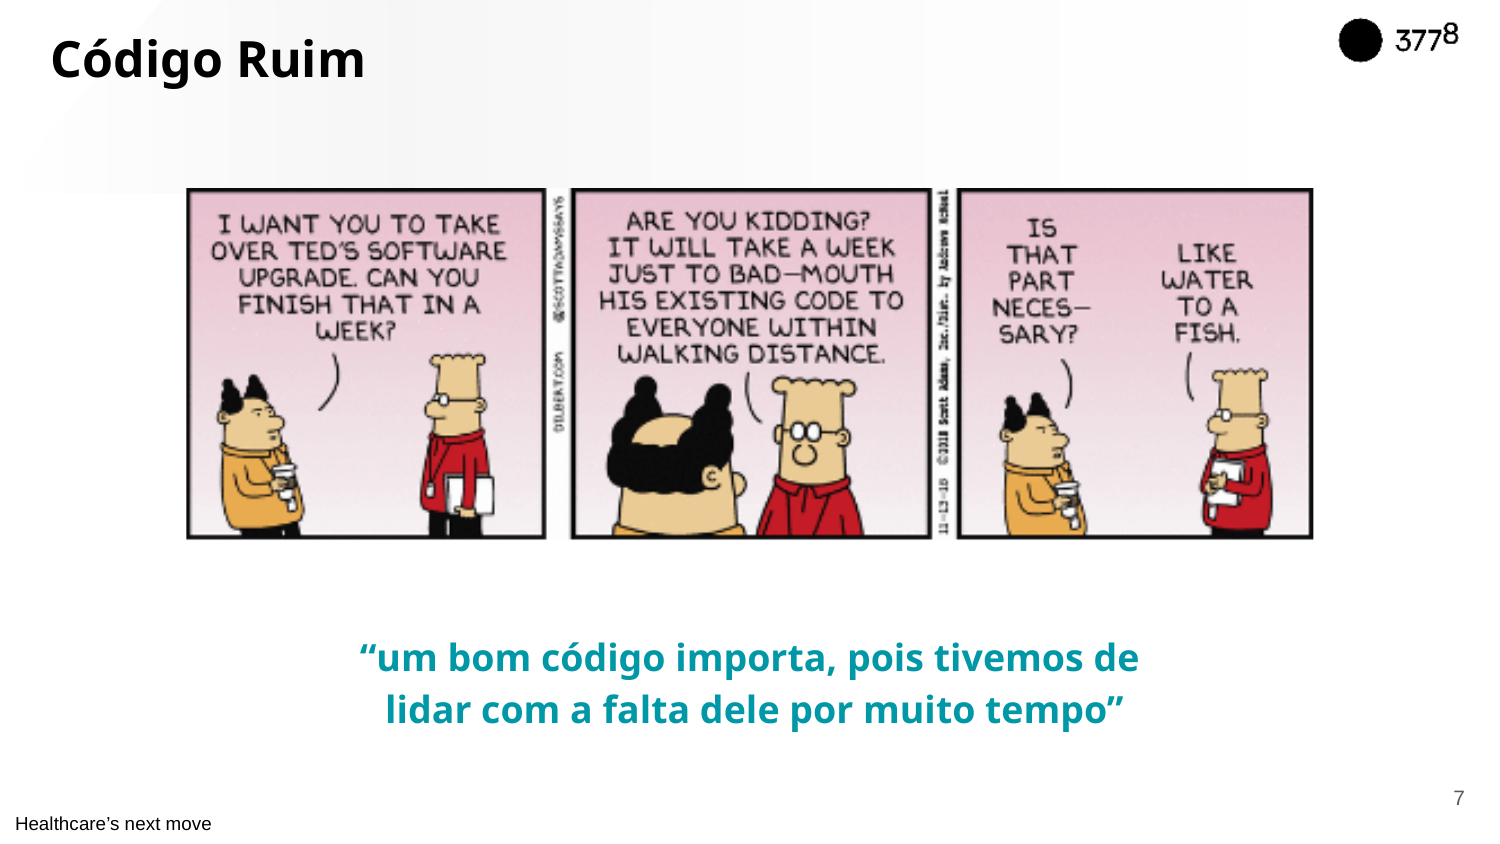

# Código Ruim
“um bom código importa, pois tivemos de
 lidar com a falta dele por muito tempo”